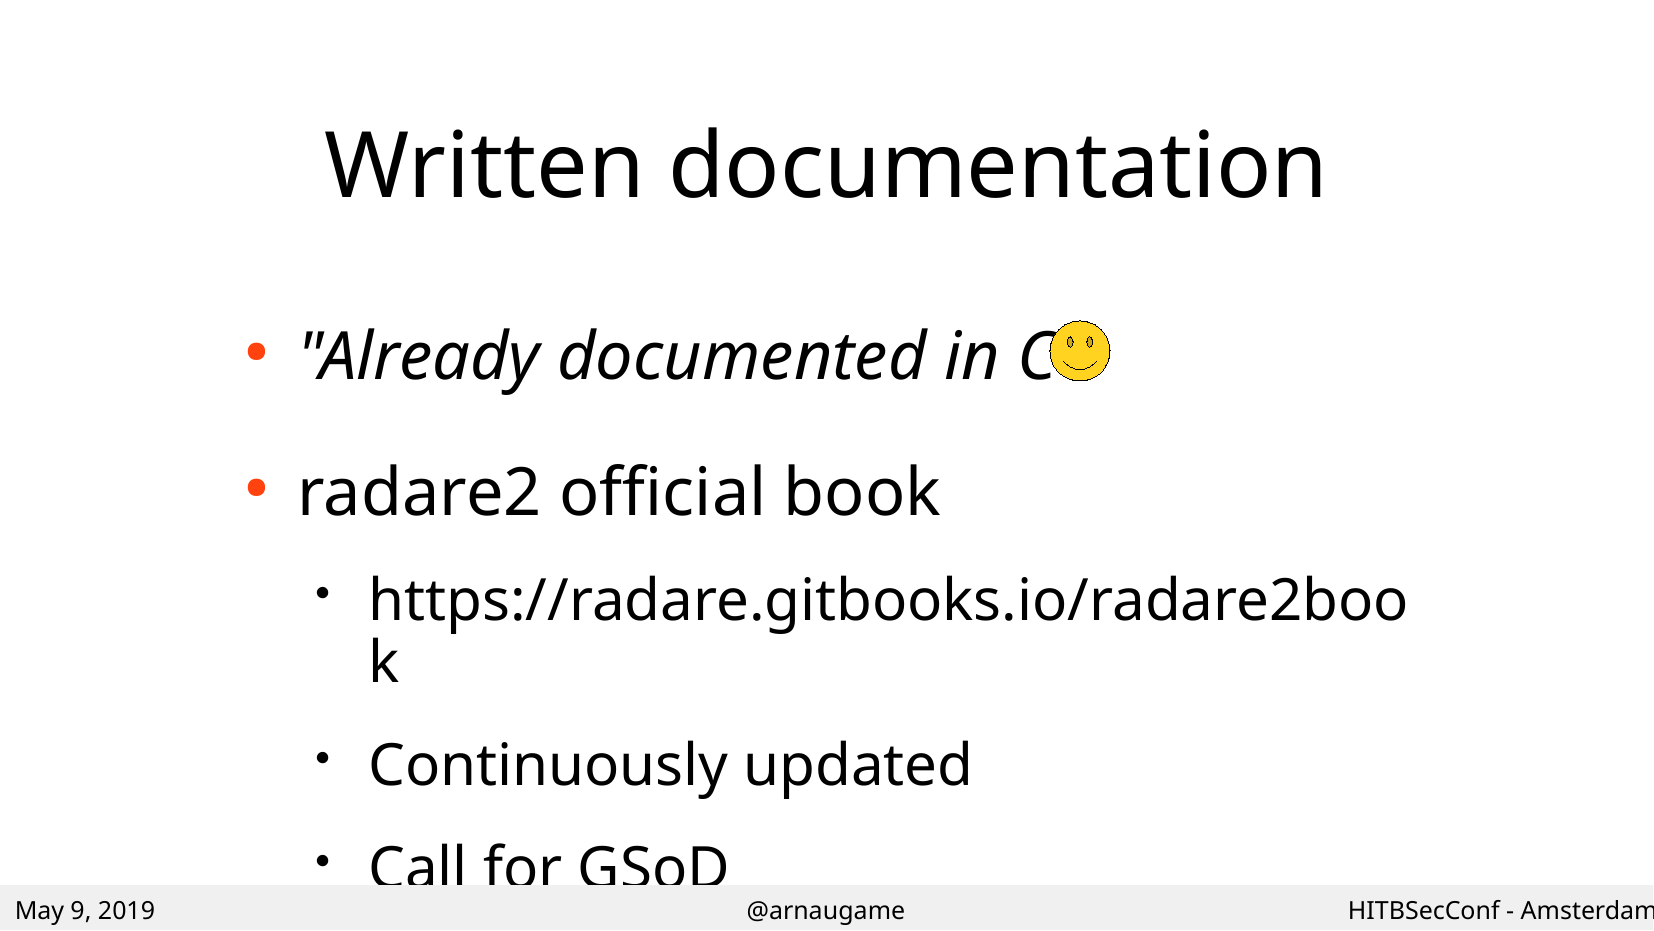

# Written documentation
"Already documented in C"
radare2 official book
https://radare.gitbooks.io/radare2book
Continuously updated
Call for GSoD
May 9, 2019
@arnaugamez
HITBSecConf - Amsterdam